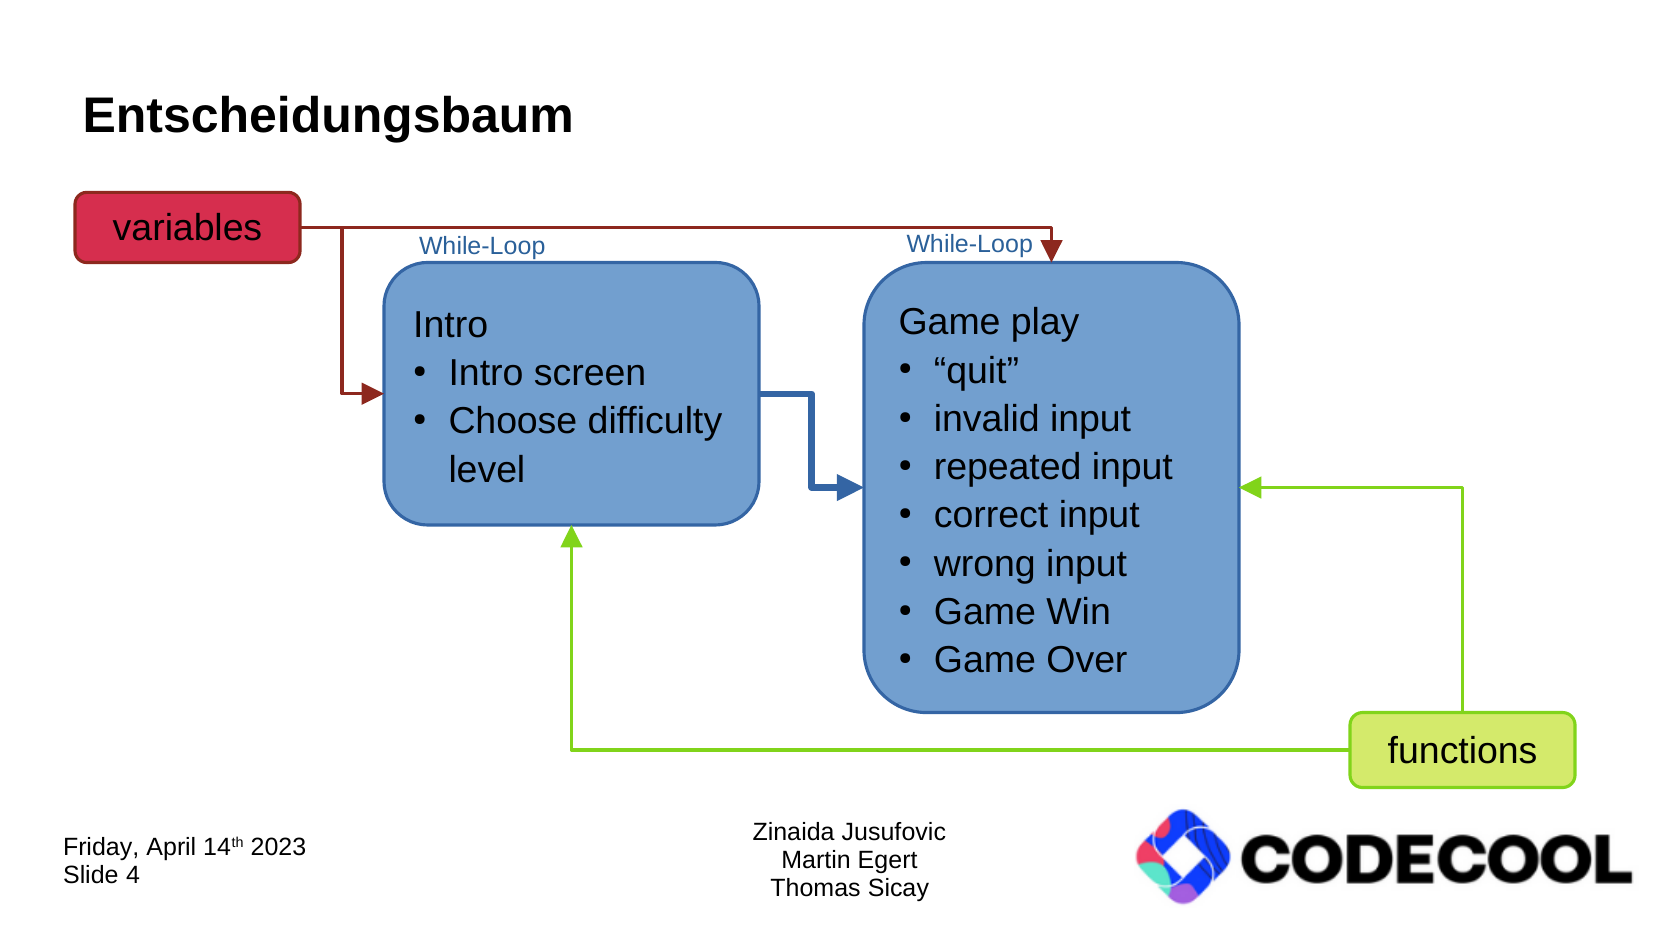

# Entscheidungsbaum
variables
While-Loop
While-Loop
Intro
Intro screen
Choose difficulty level
Game play
“quit”
invalid input
repeated input
correct input
wrong input
Game Win
Game Over
functions
Zinaida Jusufovic
Martin Egert
Thomas Sicay
Friday, April 14th 2023
Slide